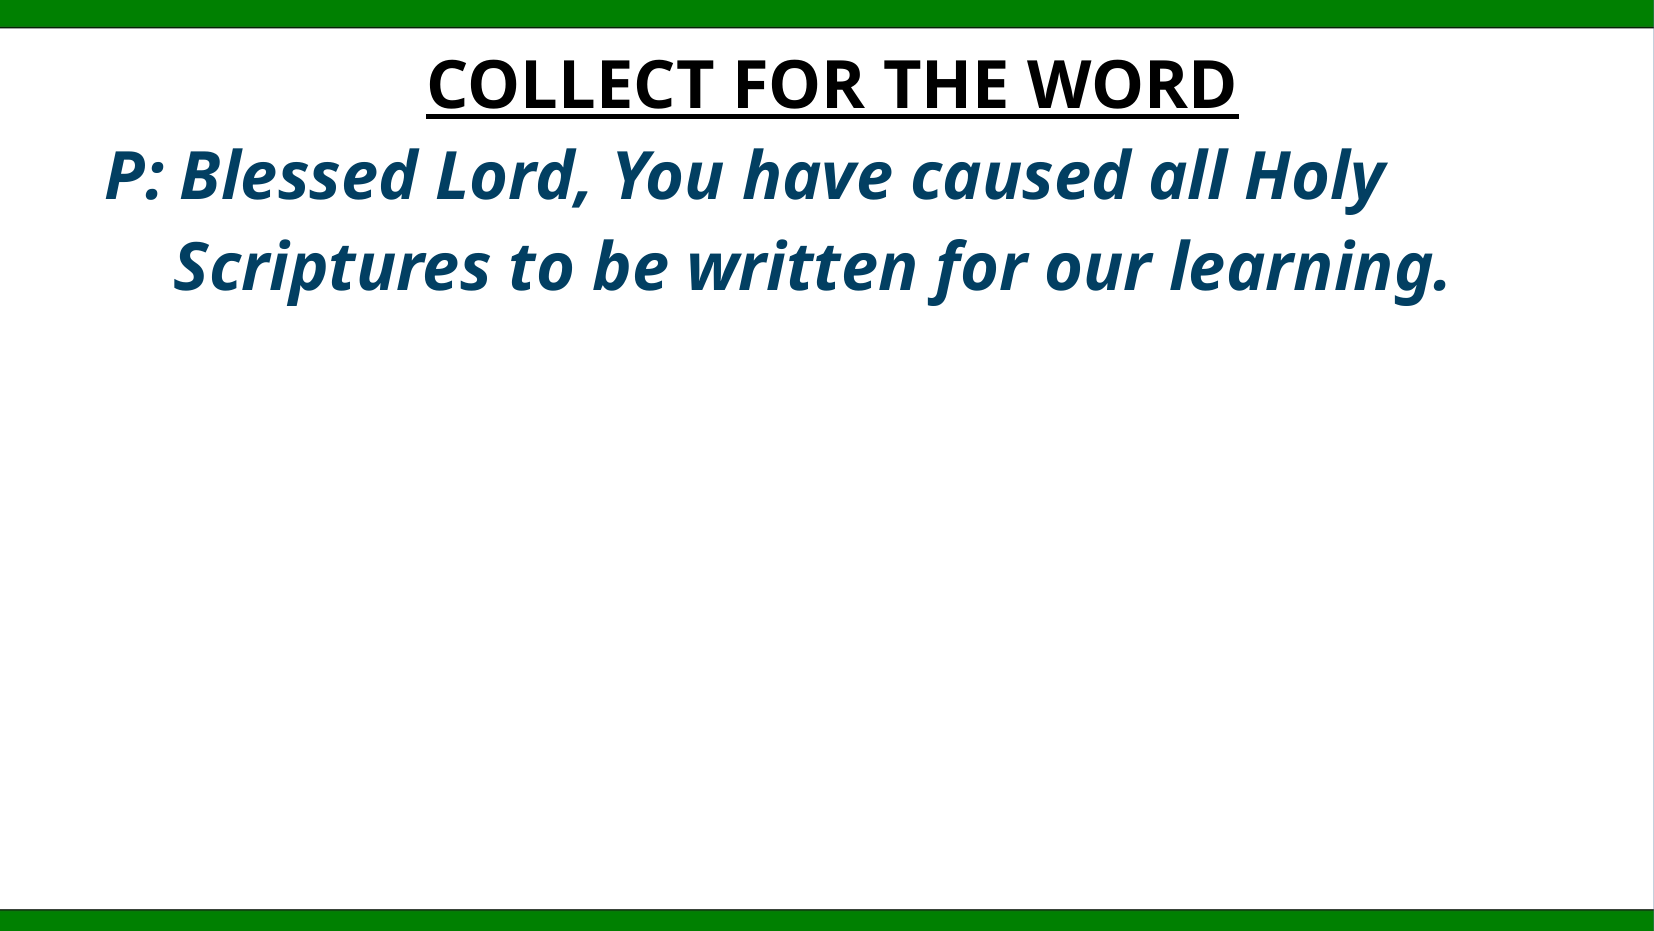

COLLECT FOR THE WORD
P:	Blessed Lord, You have caused all Holy
 Scriptures to be written for our learning.